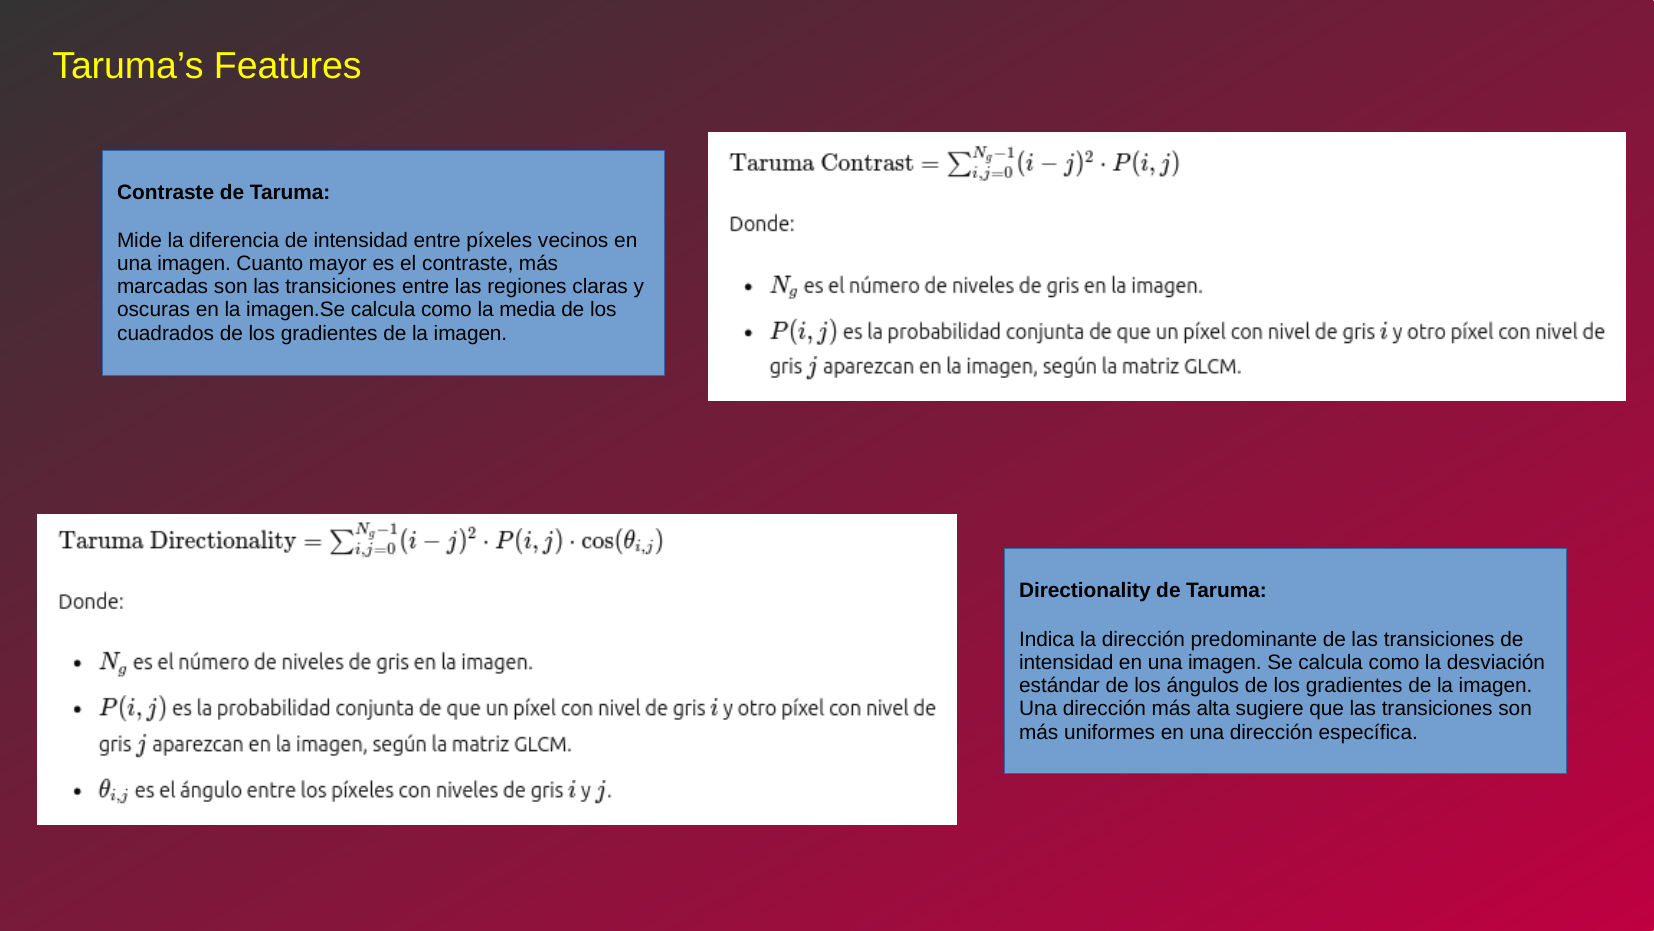

Taruma’s Features
Contraste de Taruma:
Mide la diferencia de intensidad entre píxeles vecinos en una imagen. Cuanto mayor es el contraste, más marcadas son las transiciones entre las regiones claras y oscuras en la imagen.Se calcula como la media de los cuadrados de los gradientes de la imagen.
Directionality de Taruma:
Indica la dirección predominante de las transiciones de intensidad en una imagen. Se calcula como la desviación estándar de los ángulos de los gradientes de la imagen. Una dirección más alta sugiere que las transiciones son más uniformes en una dirección específica.